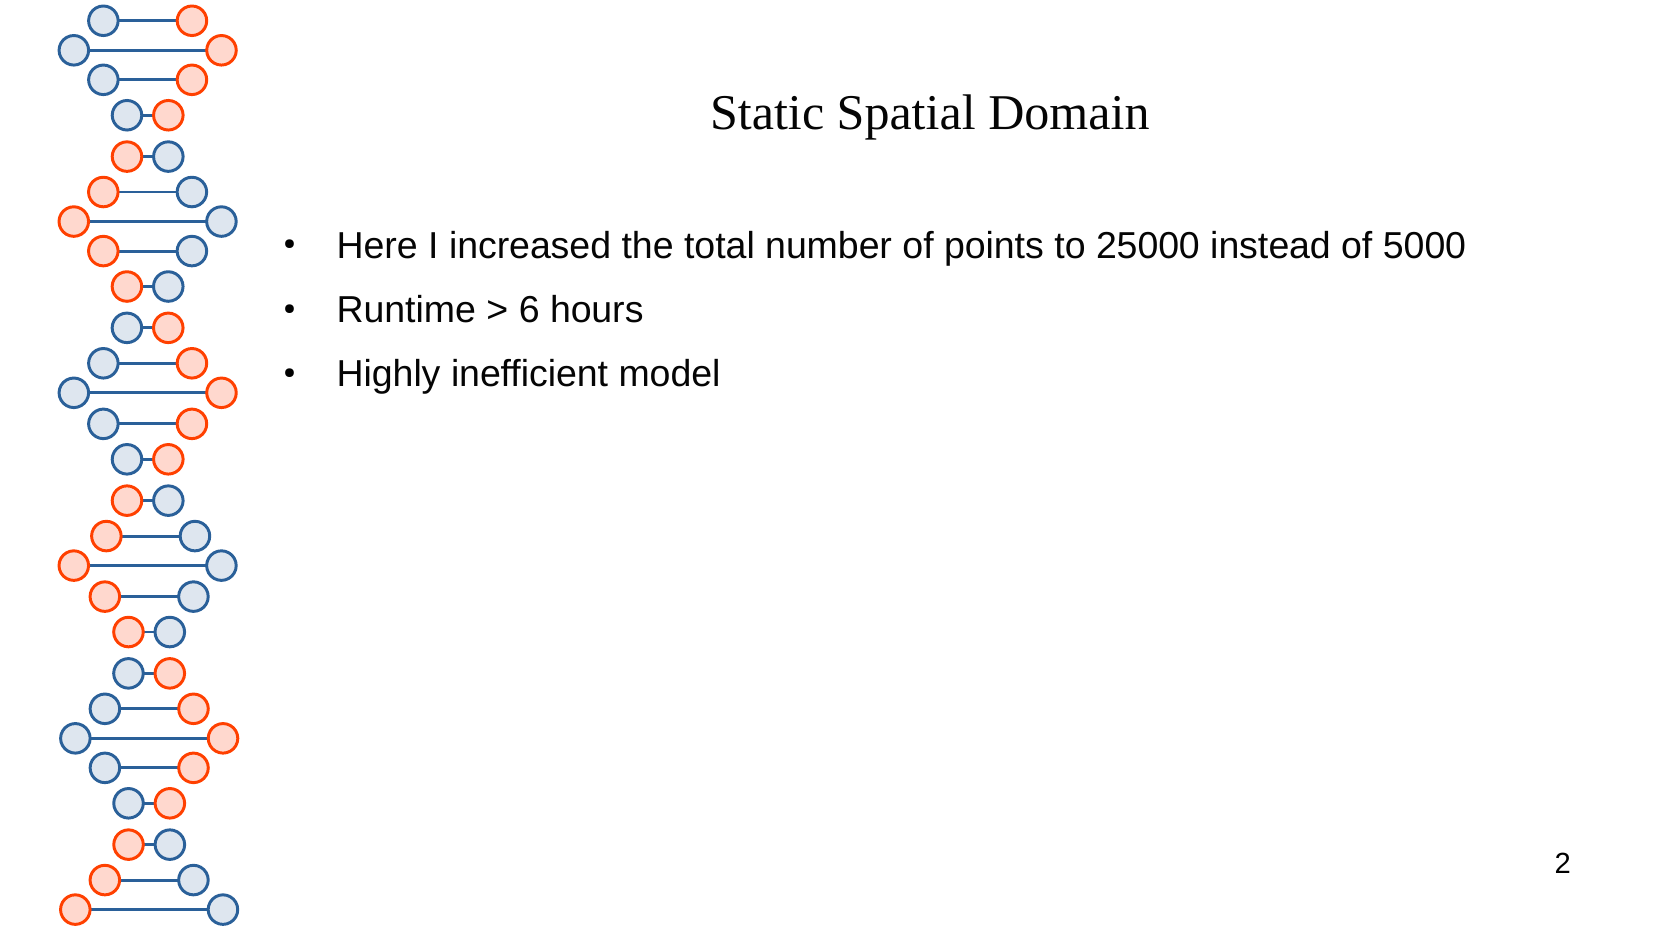

# Static Spatial Domain
Here I increased the total number of points to 25000 instead of 5000
Runtime > 6 hours
Highly inefficient model
2